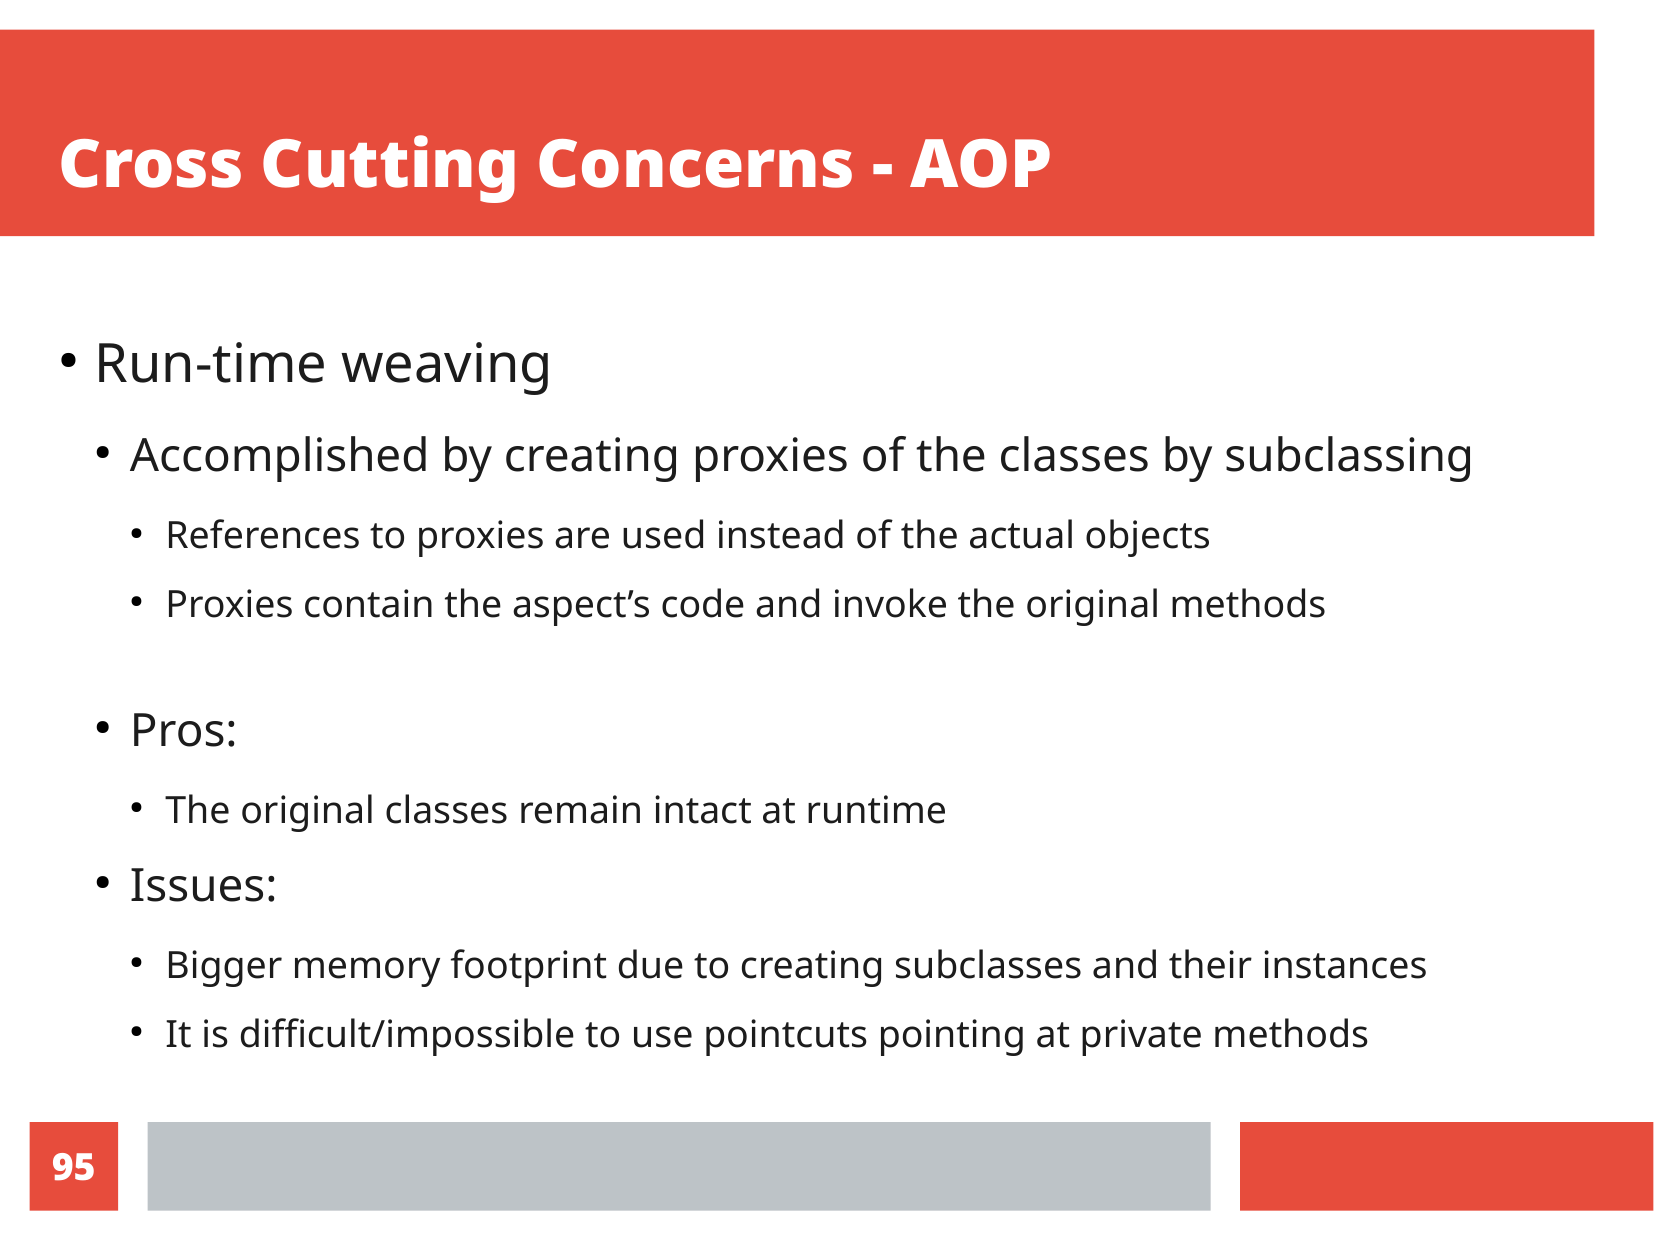

# Cross Cutting Concerns - AOP
Run-time weaving
Accomplished by creating proxies of the classes by subclassing
References to proxies are used instead of the actual objects
Proxies contain the aspect’s code and invoke the original methods
Pros:
The original classes remain intact at runtime
Issues:
Bigger memory footprint due to creating subclasses and their instances
It is difficult/impossible to use pointcuts pointing at private methods
95